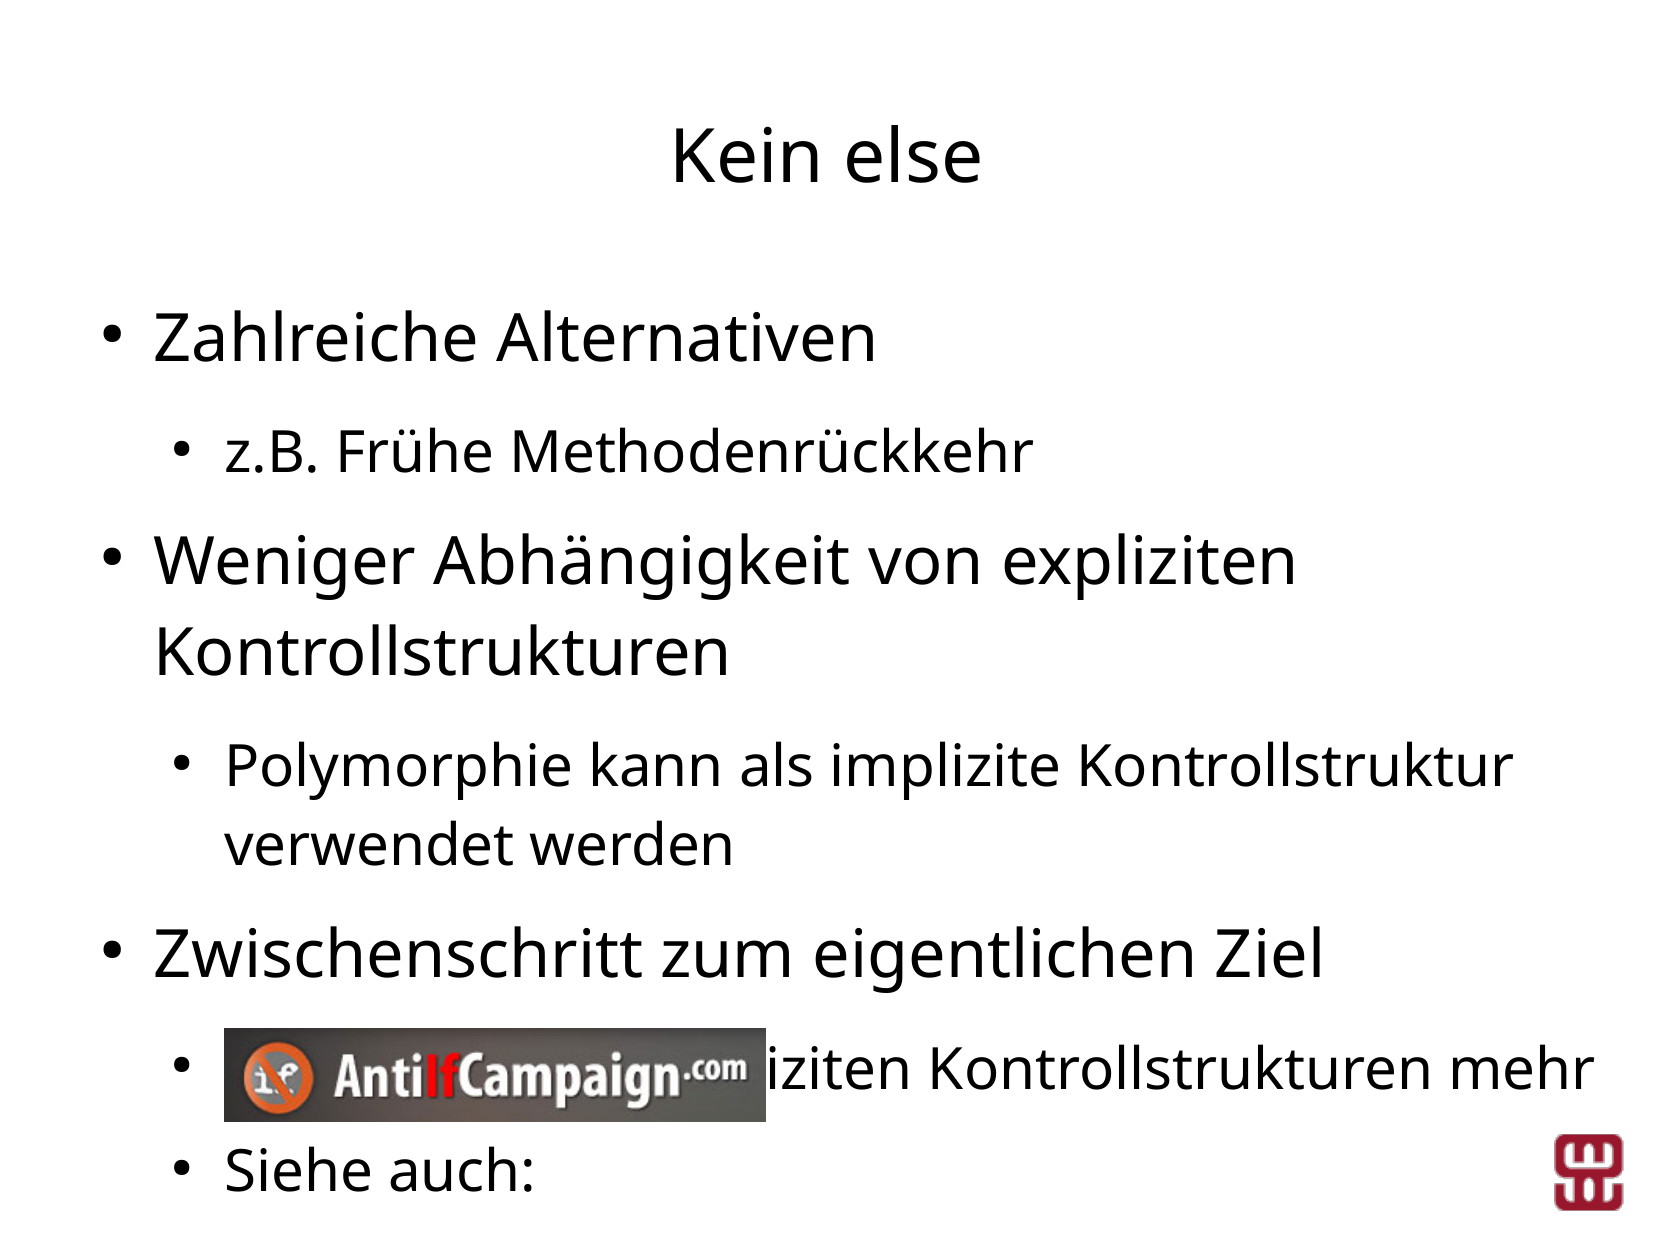

# Kein else
Zahlreiche Alternativen
z.B. Frühe Methodenrückkehr
Weniger Abhängigkeit von expliziten Kontrollstrukturen
Polymorphie kann als implizite Kontrollstruktur verwendet werden
Zwischenschritt zum eigentlichen Ziel
Praktisch keine expliziten Kontrollstrukturen mehr
Siehe auch: